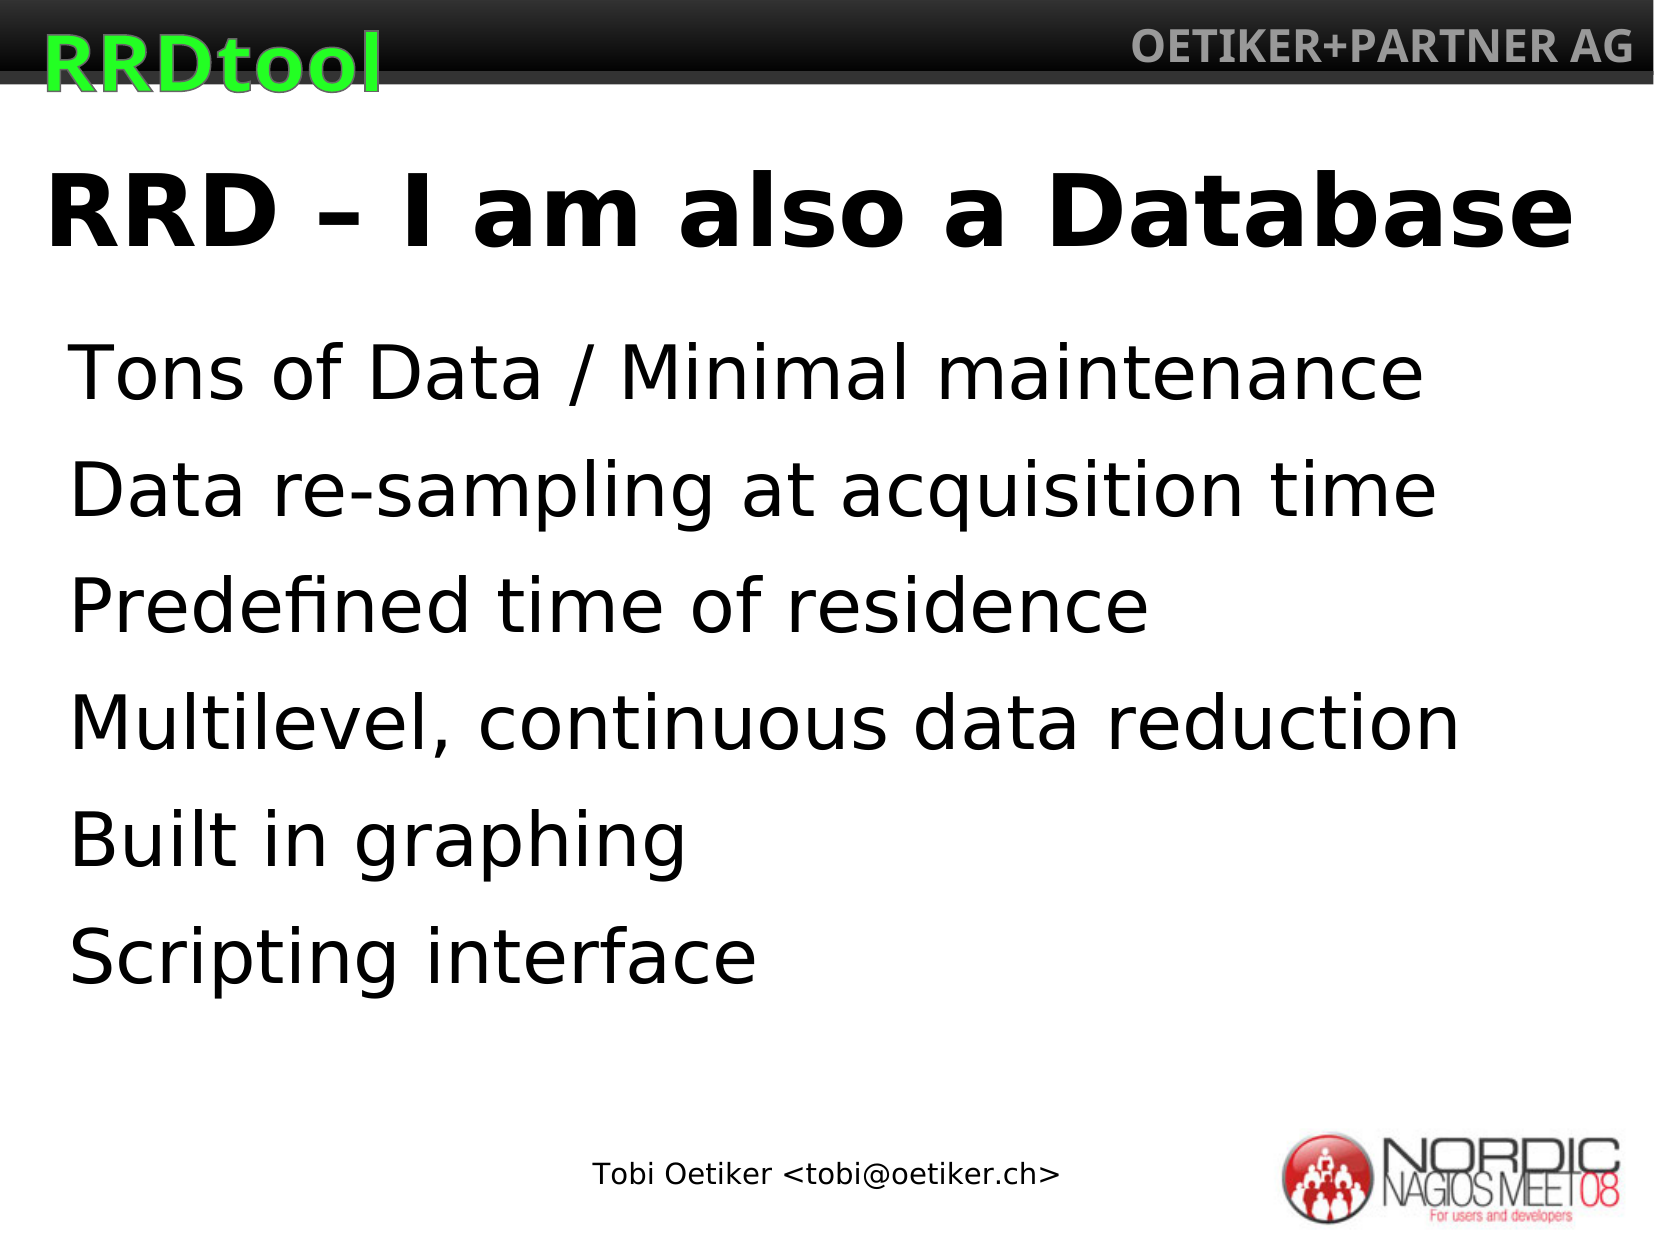

# RRD – I am also a Database
Tons of Data / Minimal maintenance
Data re-sampling at acquisition time
Predefined time of residence
Multilevel, continuous data reduction
Built in graphing
Scripting interface